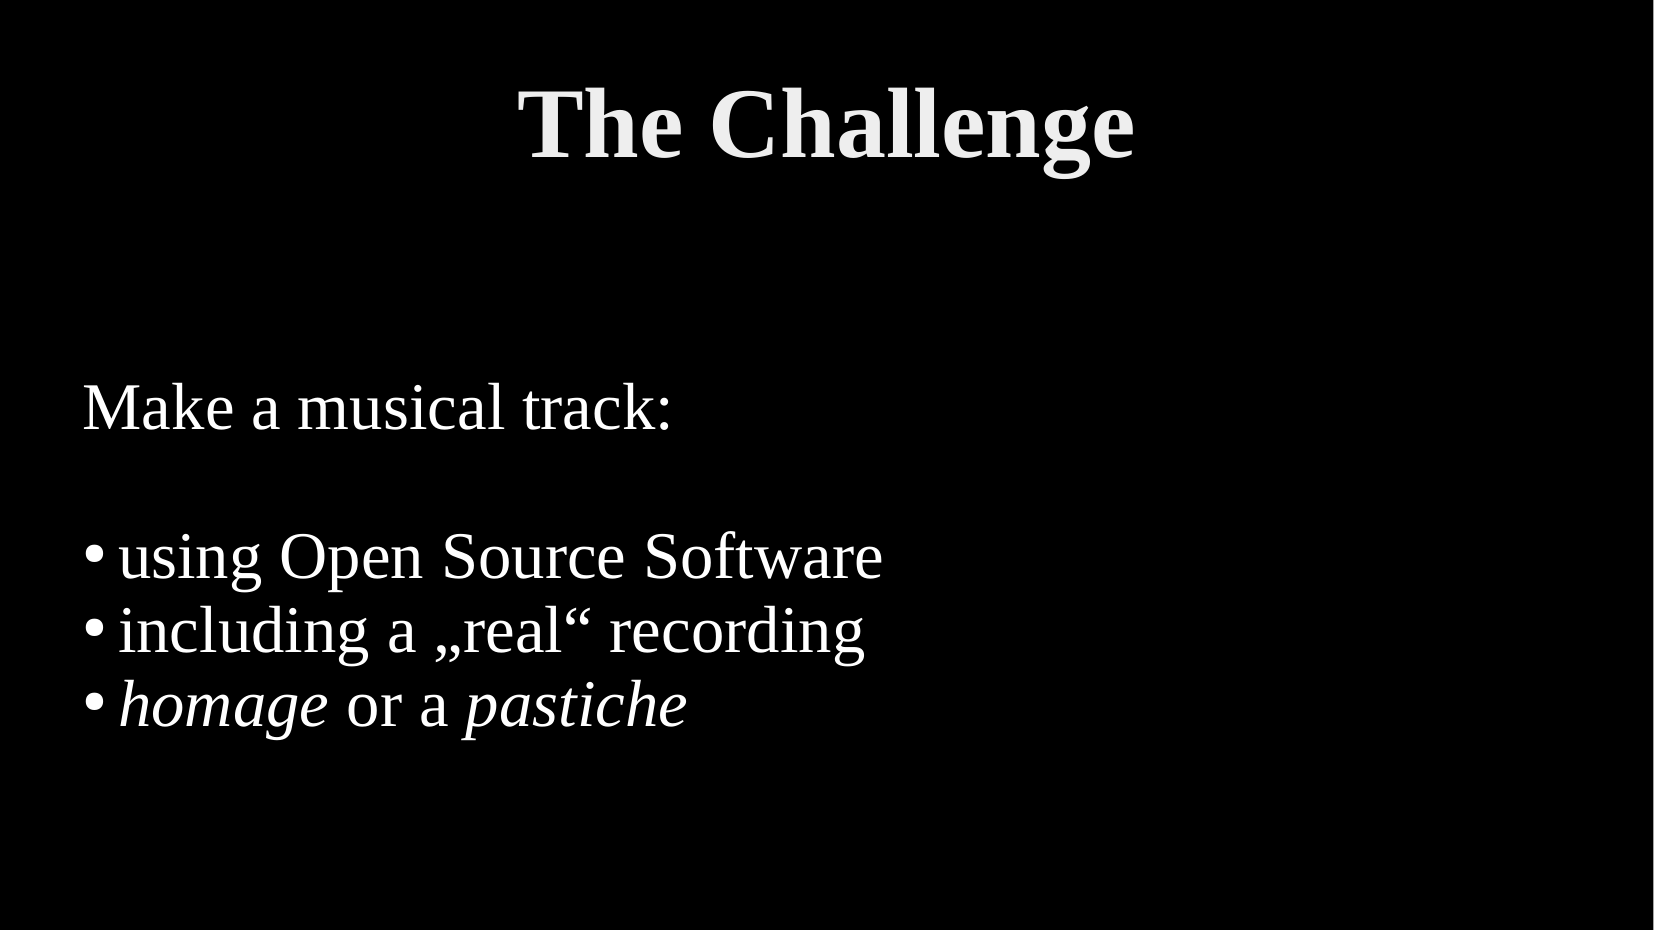

# The Challenge
Make a musical track:
using Open Source Software
including a „real“ recording
homage or a pastiche